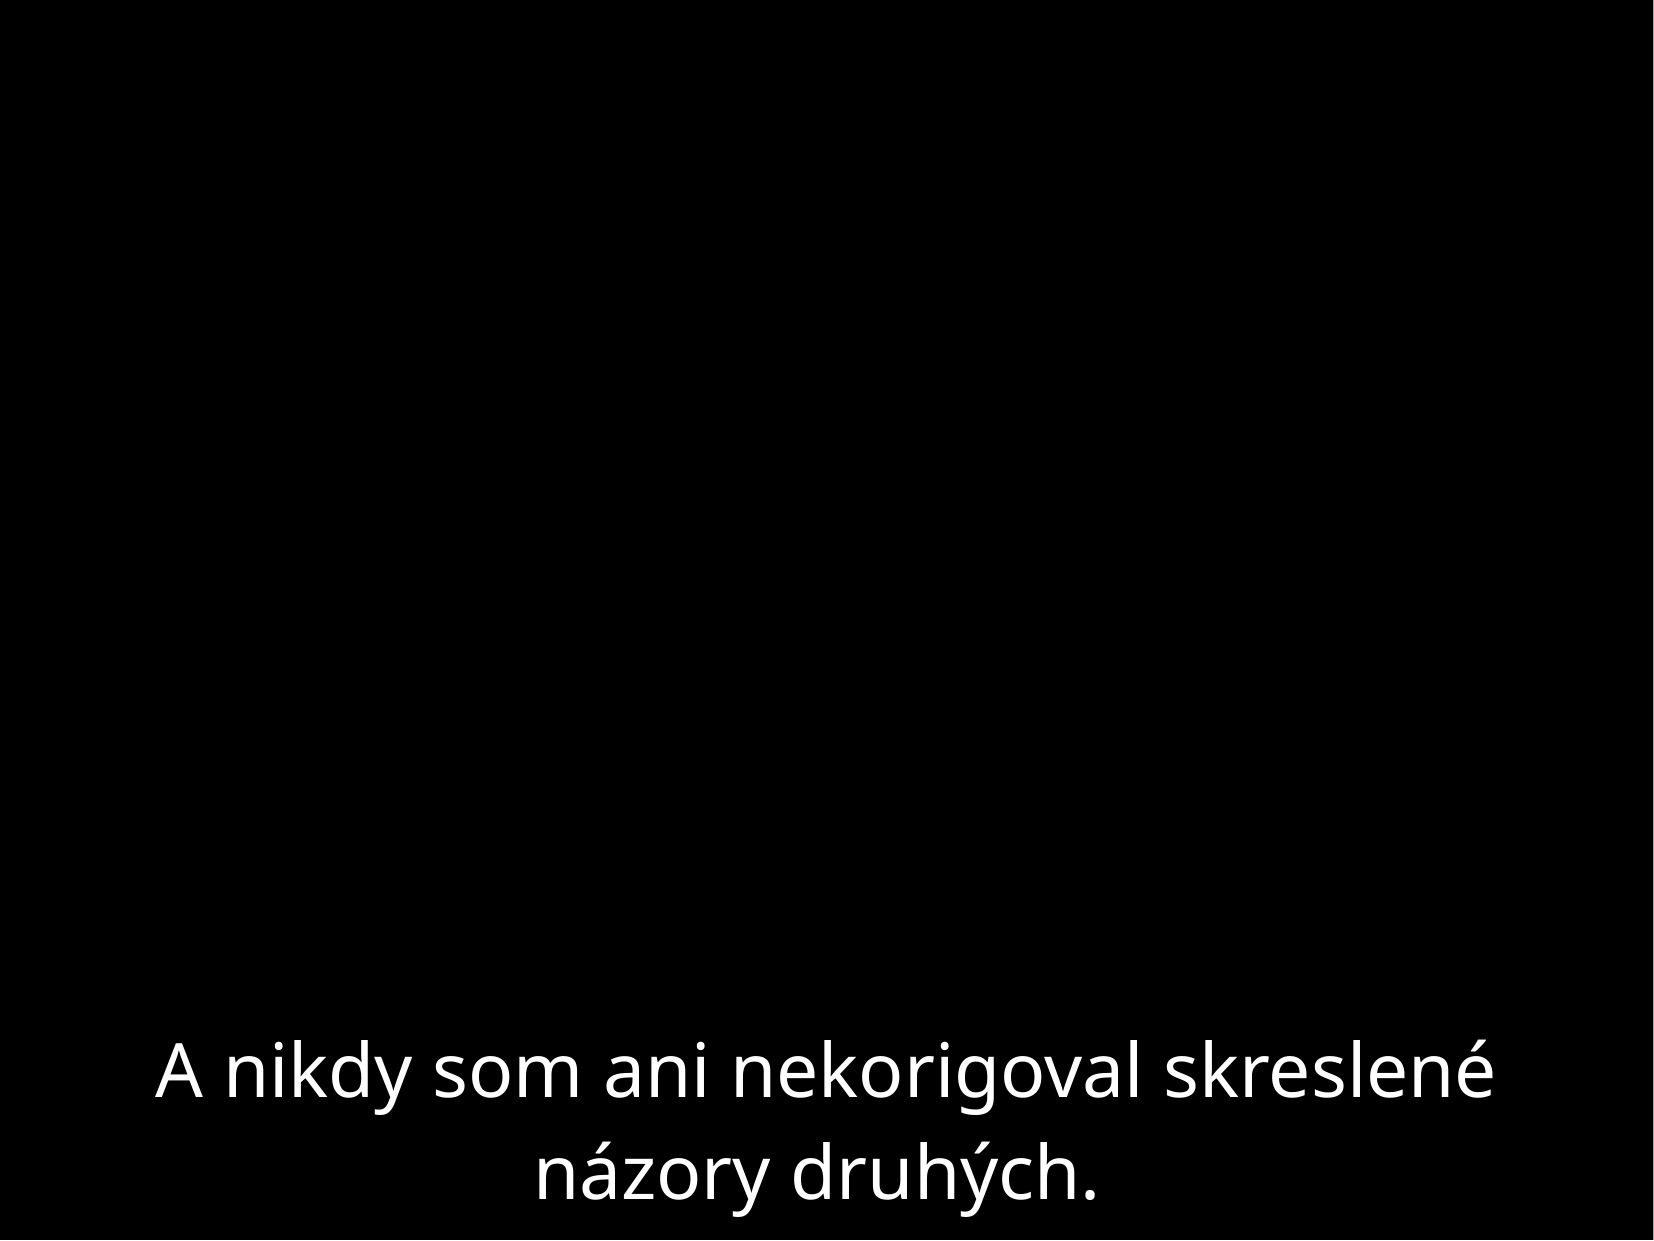

# A nikdy som ani nekorigoval skreslené názory druhých.